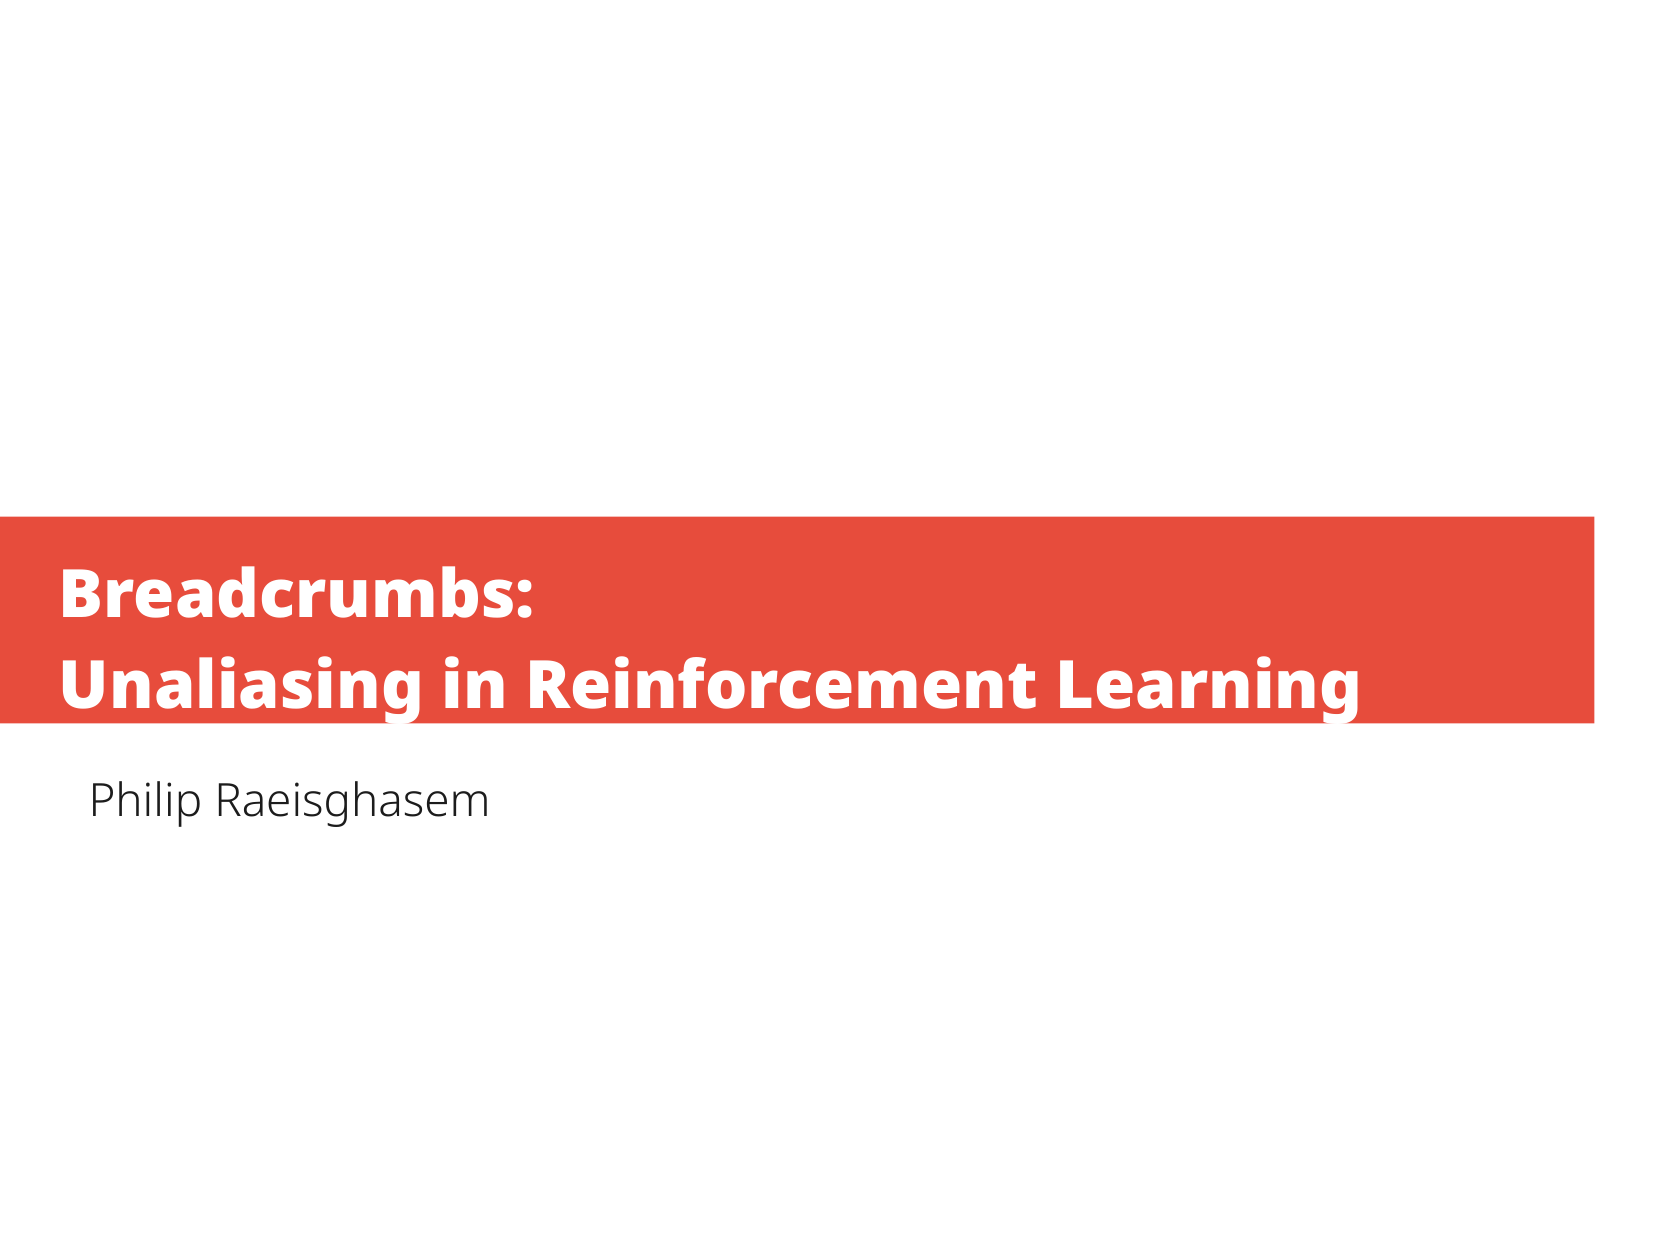

# Breadcrumbs: Unaliasing in Reinforcement Learning
Philip Raeisghasem